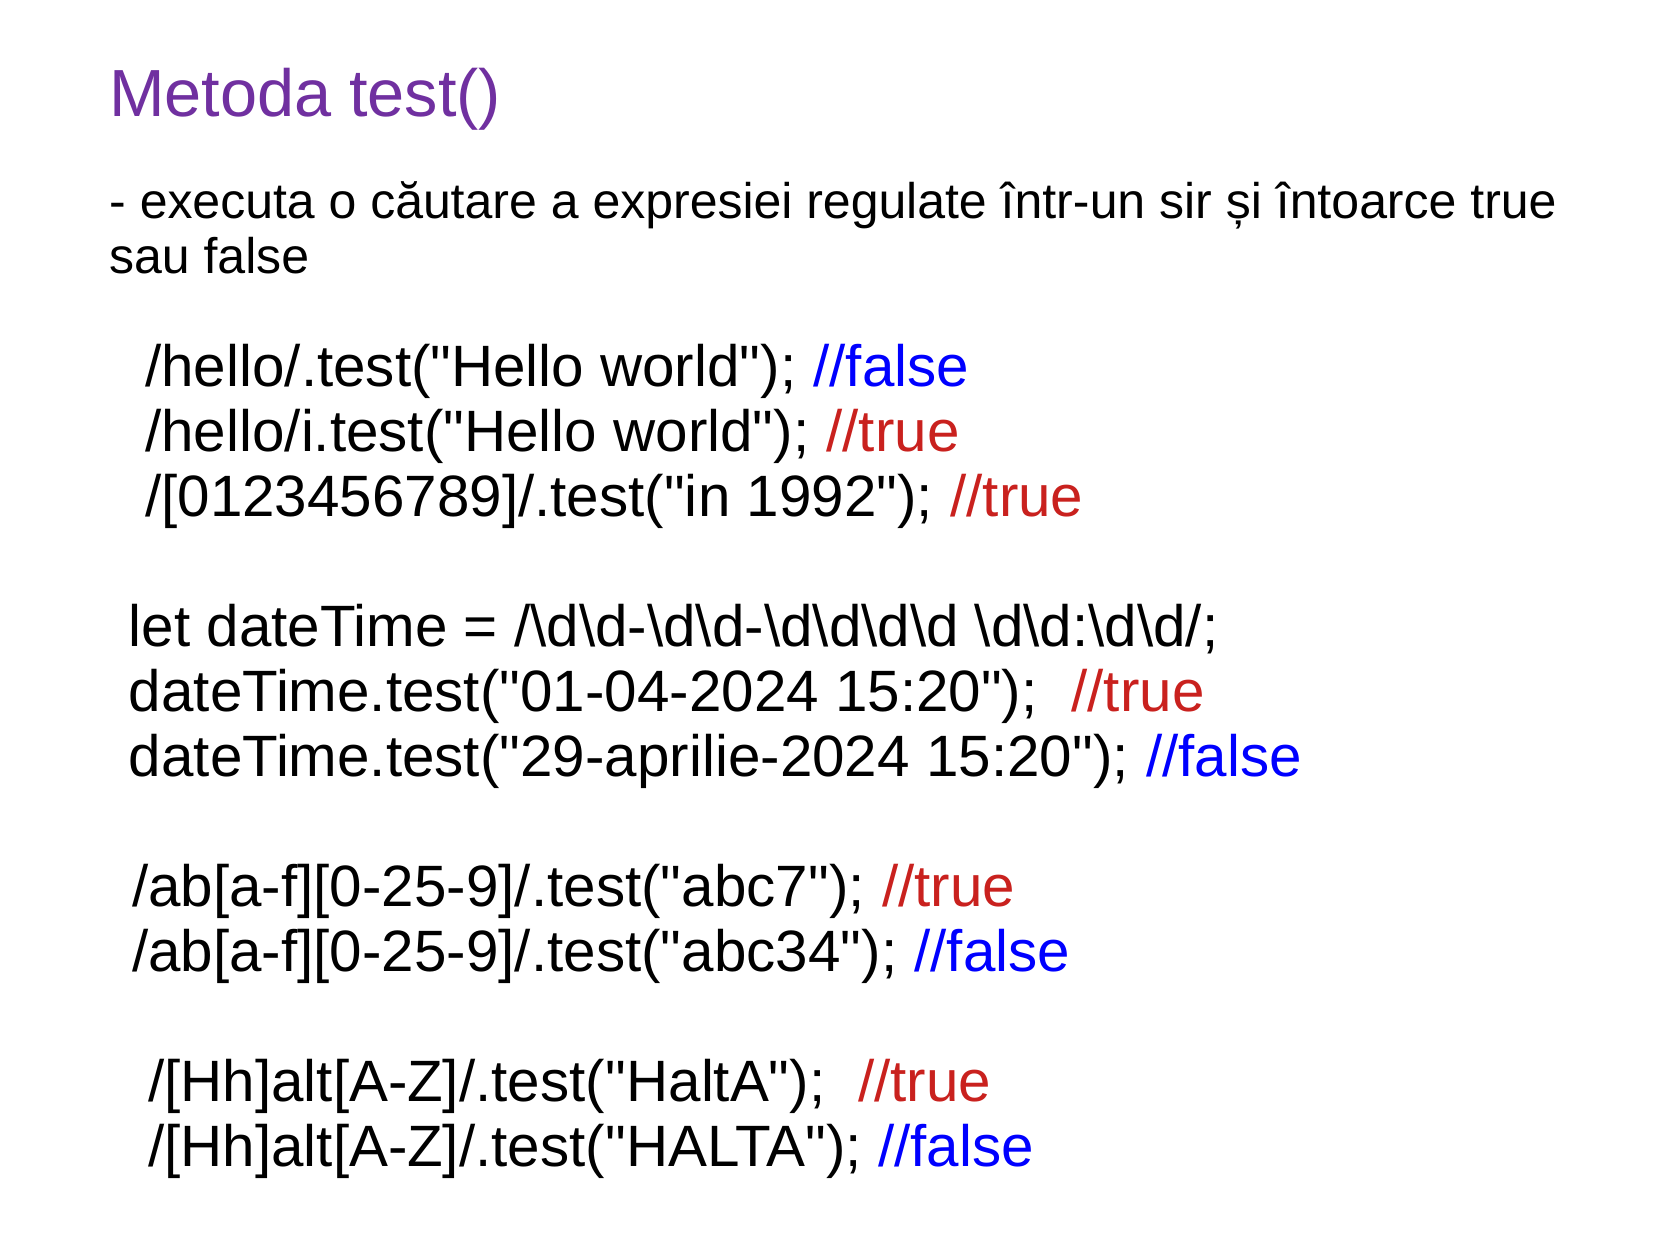

Metoda test()
- executa o căutare a expresiei regulate într-un sir și întoarce true sau false
 /hello/.test("Hello world"); //false
 /hello/i.test("Hello world"); //true
 /[0123456789]/.test("in 1992"); //true
let dateTime = /\d\d-\d\d-\d\d\d\d \d\d:\d\d/;
dateTime.test("01-04-2024 15:20"); //true
dateTime.test("29-aprilie-2024 15:20"); //false
/ab[a-f][0-25-9]/.test("abc7"); //true
/ab[a-f][0-25-9]/.test("abc34"); //false
 /[Hh]alt[A-Z]/.test("HaltA"); //true
 /[Hh]alt[A-Z]/.test("HALTA"); //false